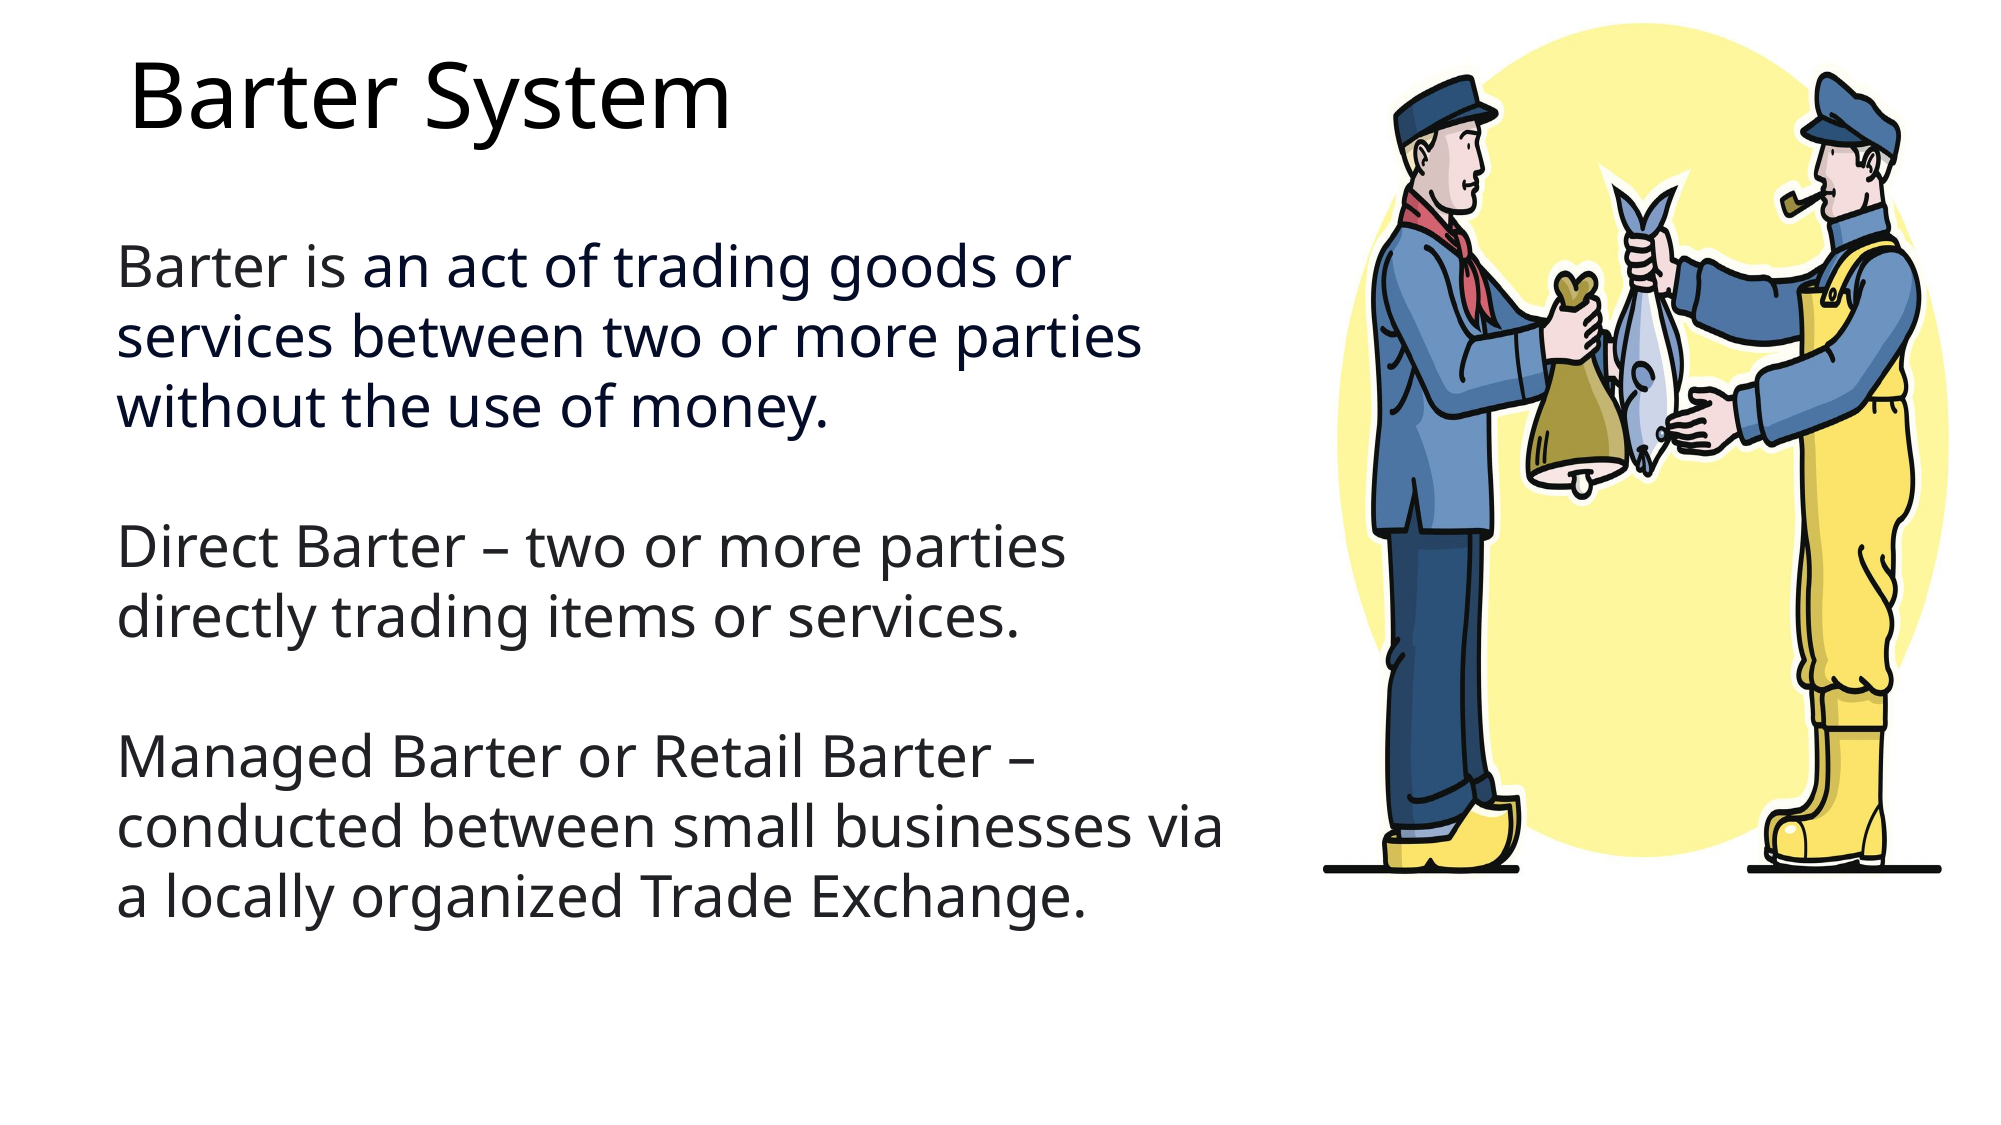

# Barter System
Barter is an act of trading goods or services between two or more parties without the use of money.
Direct Barter – two or more parties directly trading items or services.
Managed Barter or Retail Barter –conducted between small businesses via a locally organized Trade Exchange.